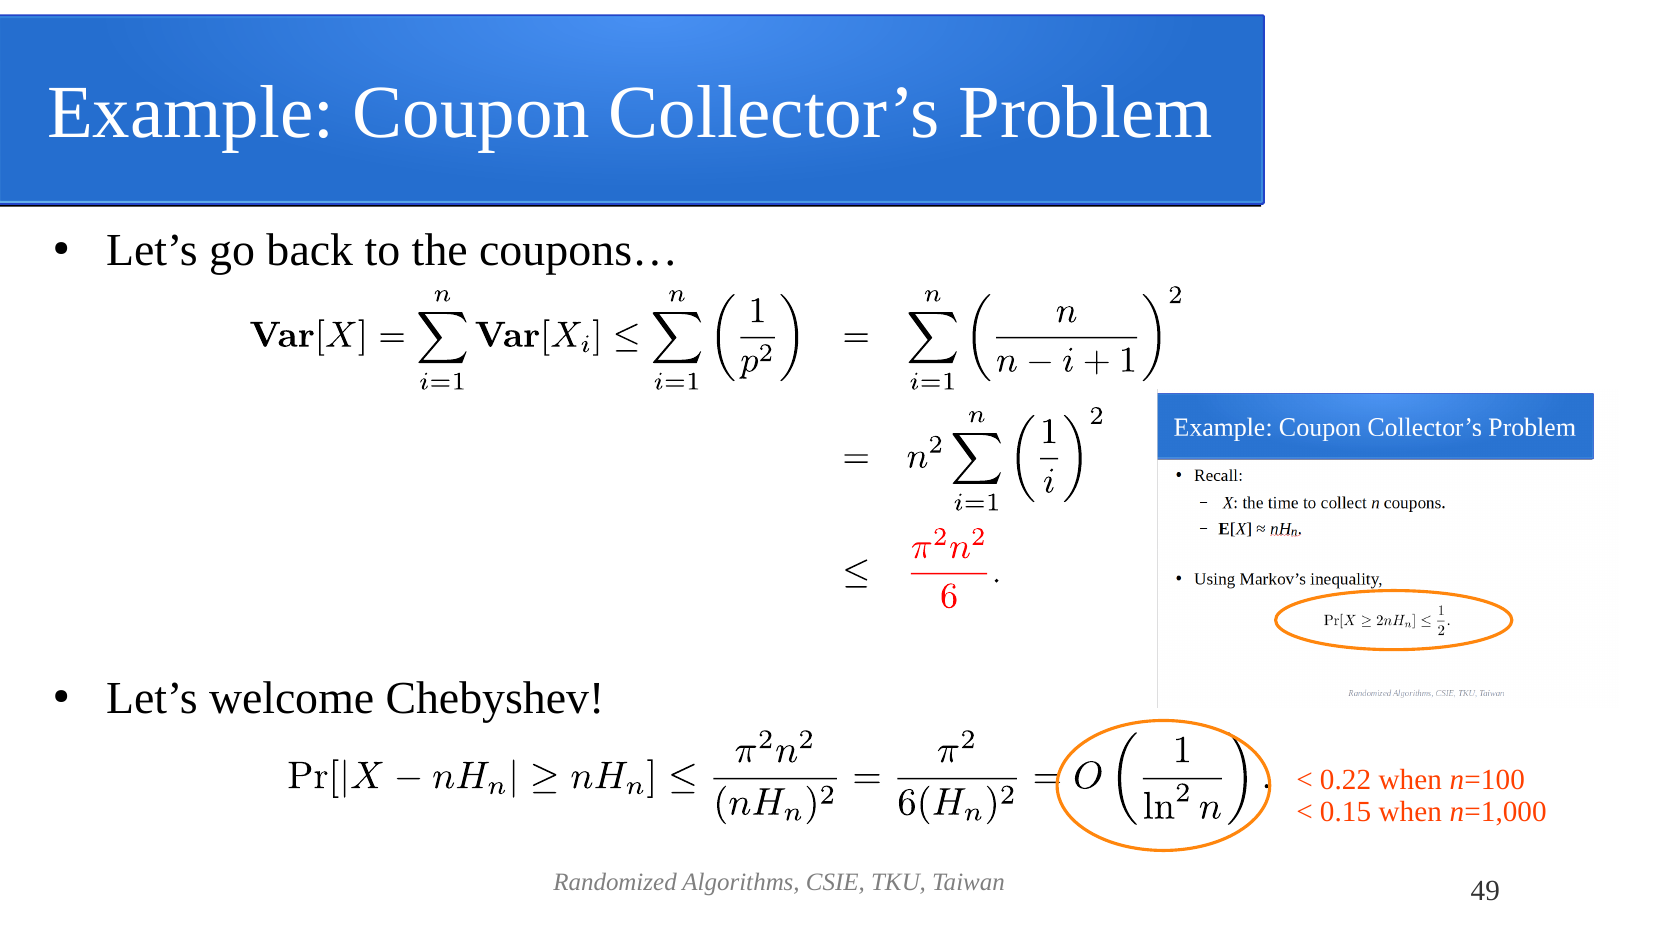

# Example: Coupon Collector’s Problem
Let’s go back to the coupons…
Let’s welcome Chebyshev!
< 0.22 when n=100
< 0.15 when n=1,000
Randomized Algorithms, CSIE, TKU, Taiwan
49